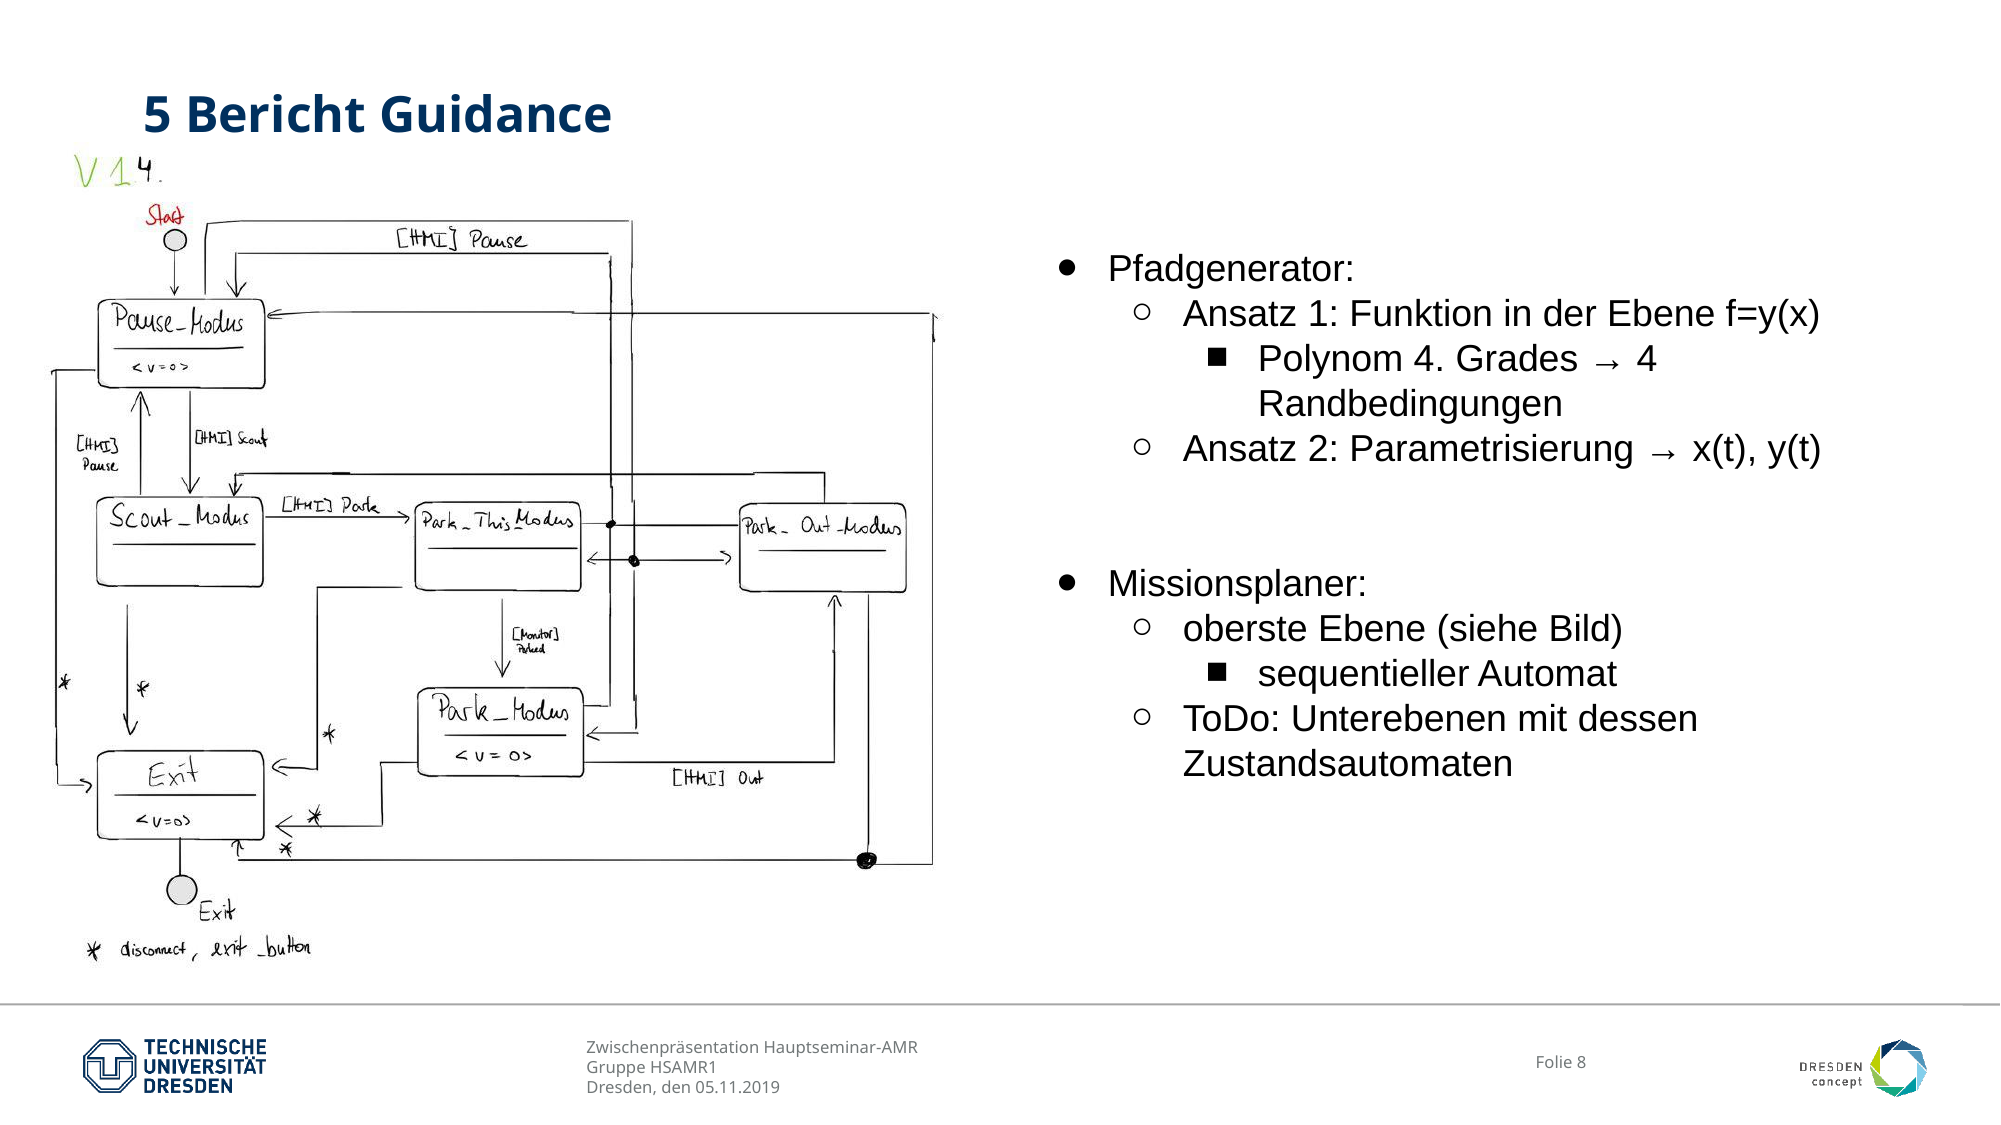

# 5 Bericht Guidance
Pfadgenerator:
Ansatz 1: Funktion in der Ebene f=y(x)
Polynom 4. Grades → 4 Randbedingungen
Ansatz 2: Parametrisierung → x(t), y(t)
Missionsplaner:
oberste Ebene (siehe Bild)
sequentieller Automat
ToDo: Unterebenen mit dessen Zustandsautomaten